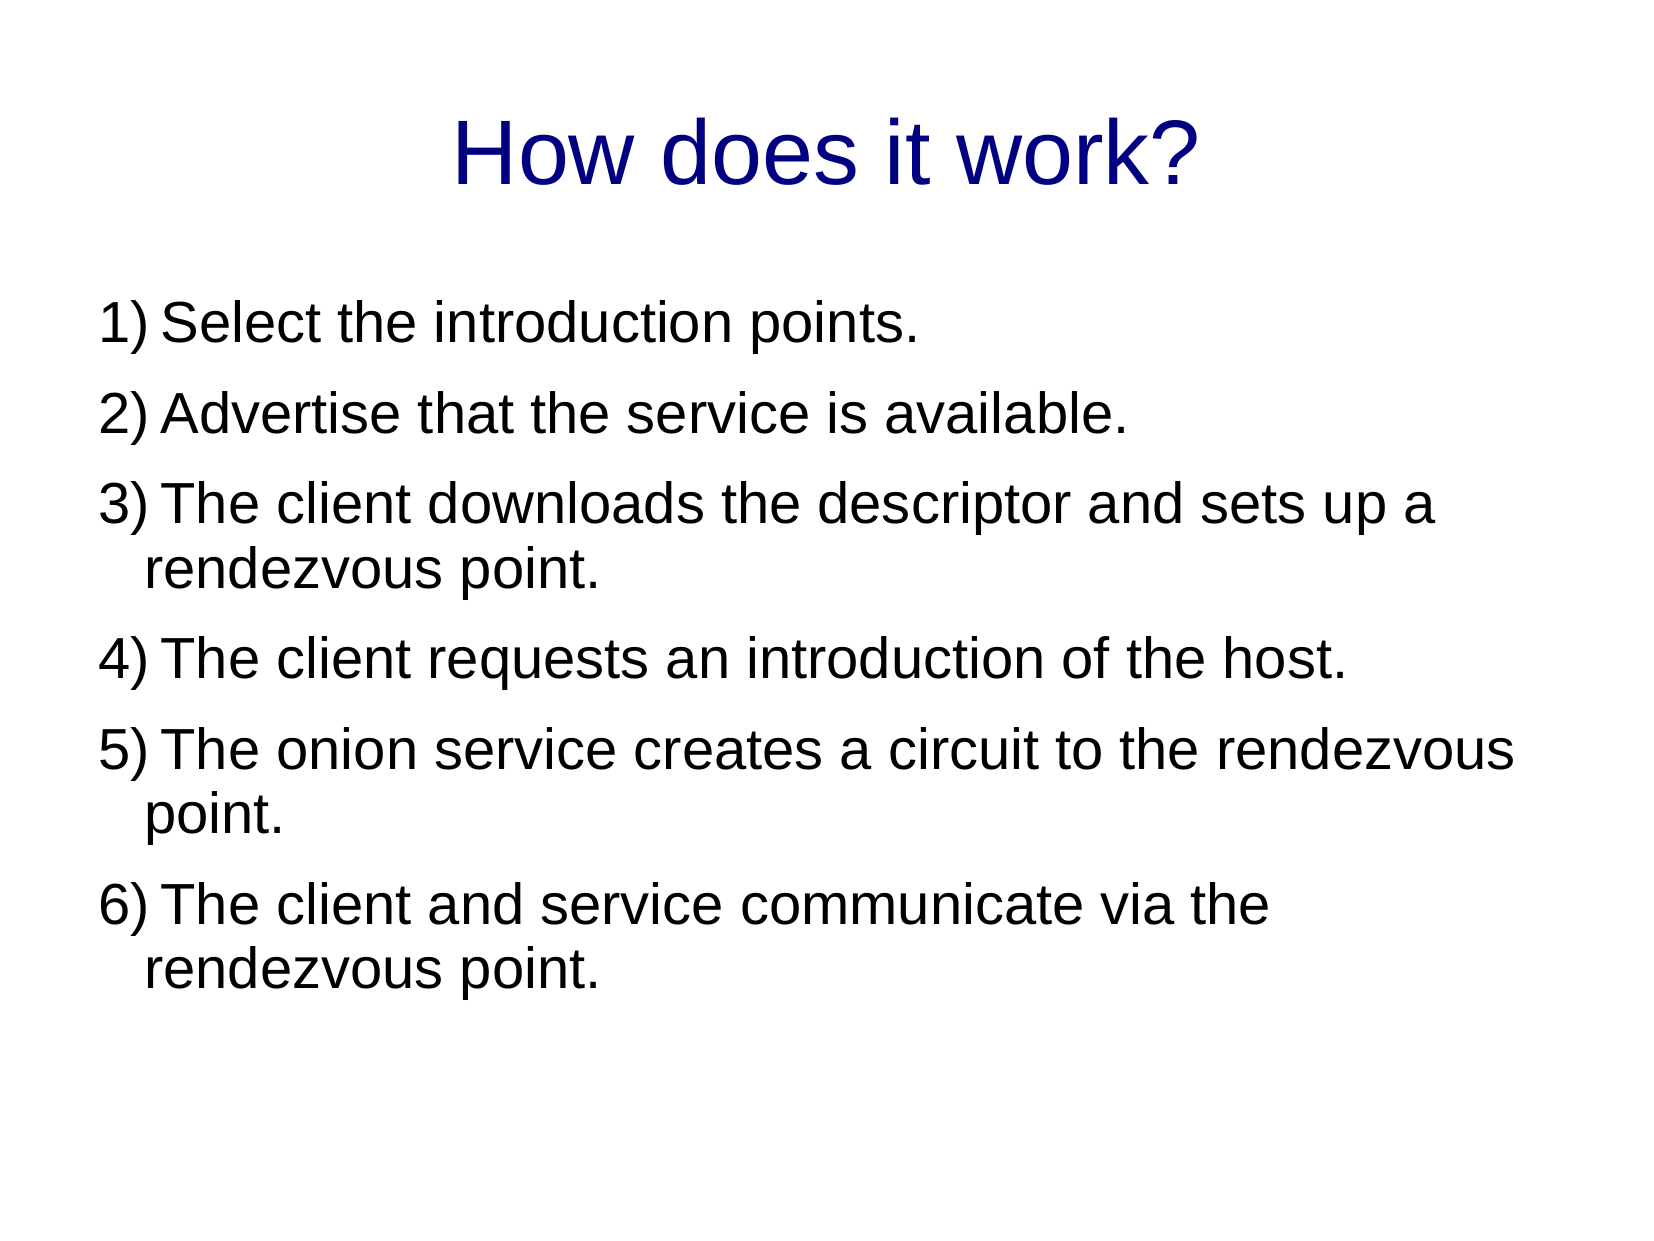

# How does it work?
 Select the introduction points.
 Advertise that the service is available.
 The client downloads the descriptor and sets up a rendezvous point.
 The client requests an introduction of the host.
 The onion service creates a circuit to the rendezvous point.
 The client and service communicate via the rendezvous point.